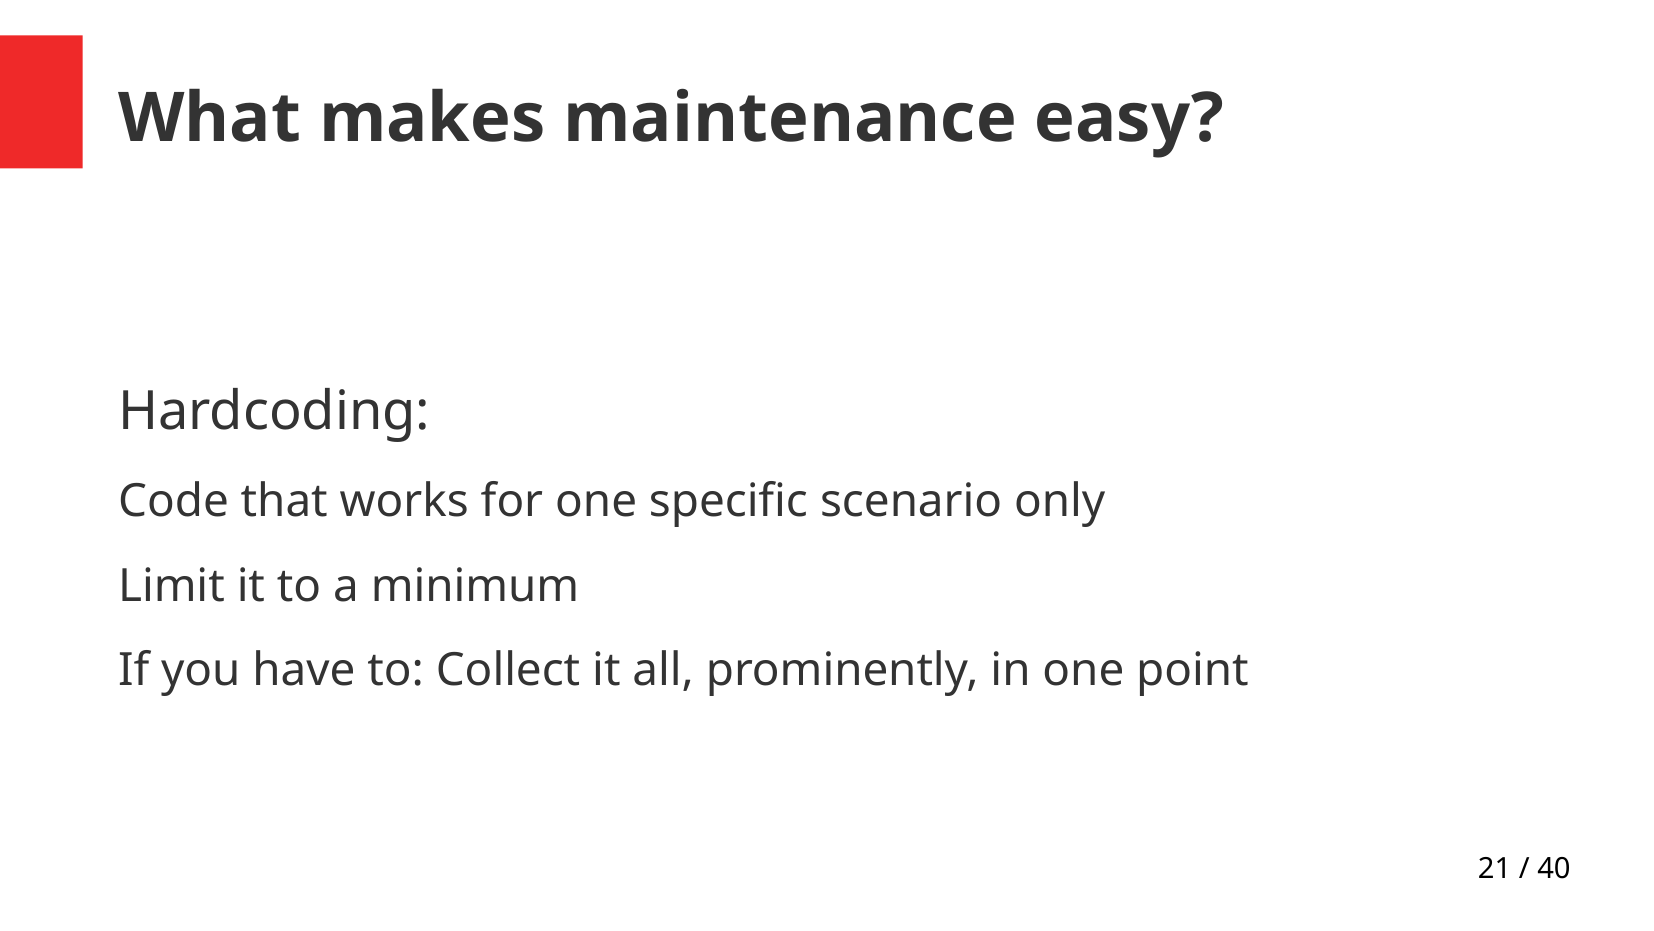

# What makes maintenance easy?
Hardcoding:
Code that works for one specific scenario only
Limit it to a minimum
If you have to: Collect it all, prominently, in one point
21